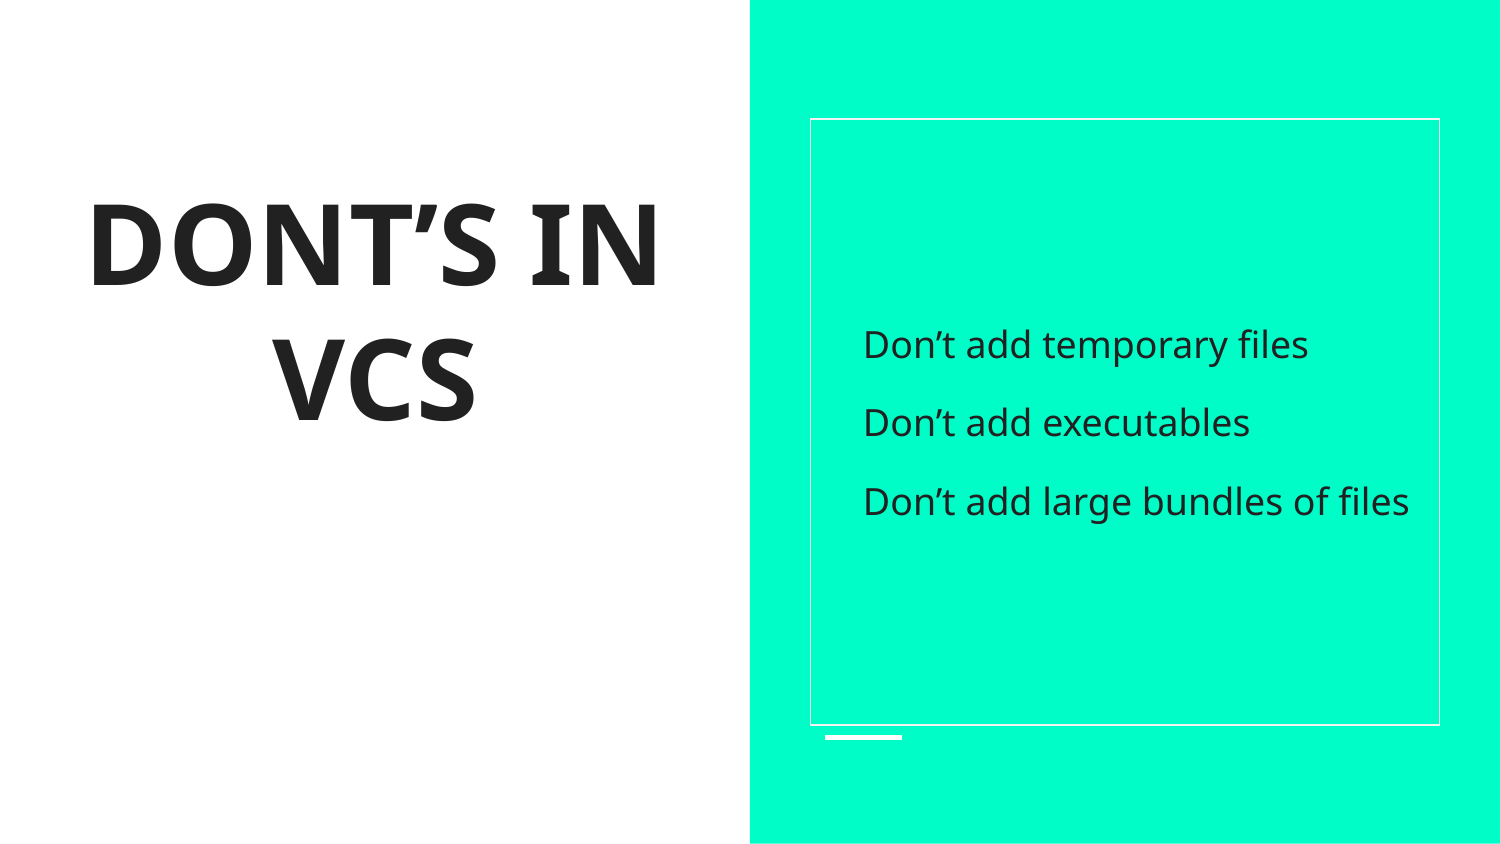

Don’t add temporary files
Don’t add executables
Don’t add large bundles of files
# DONT’S IN VCS